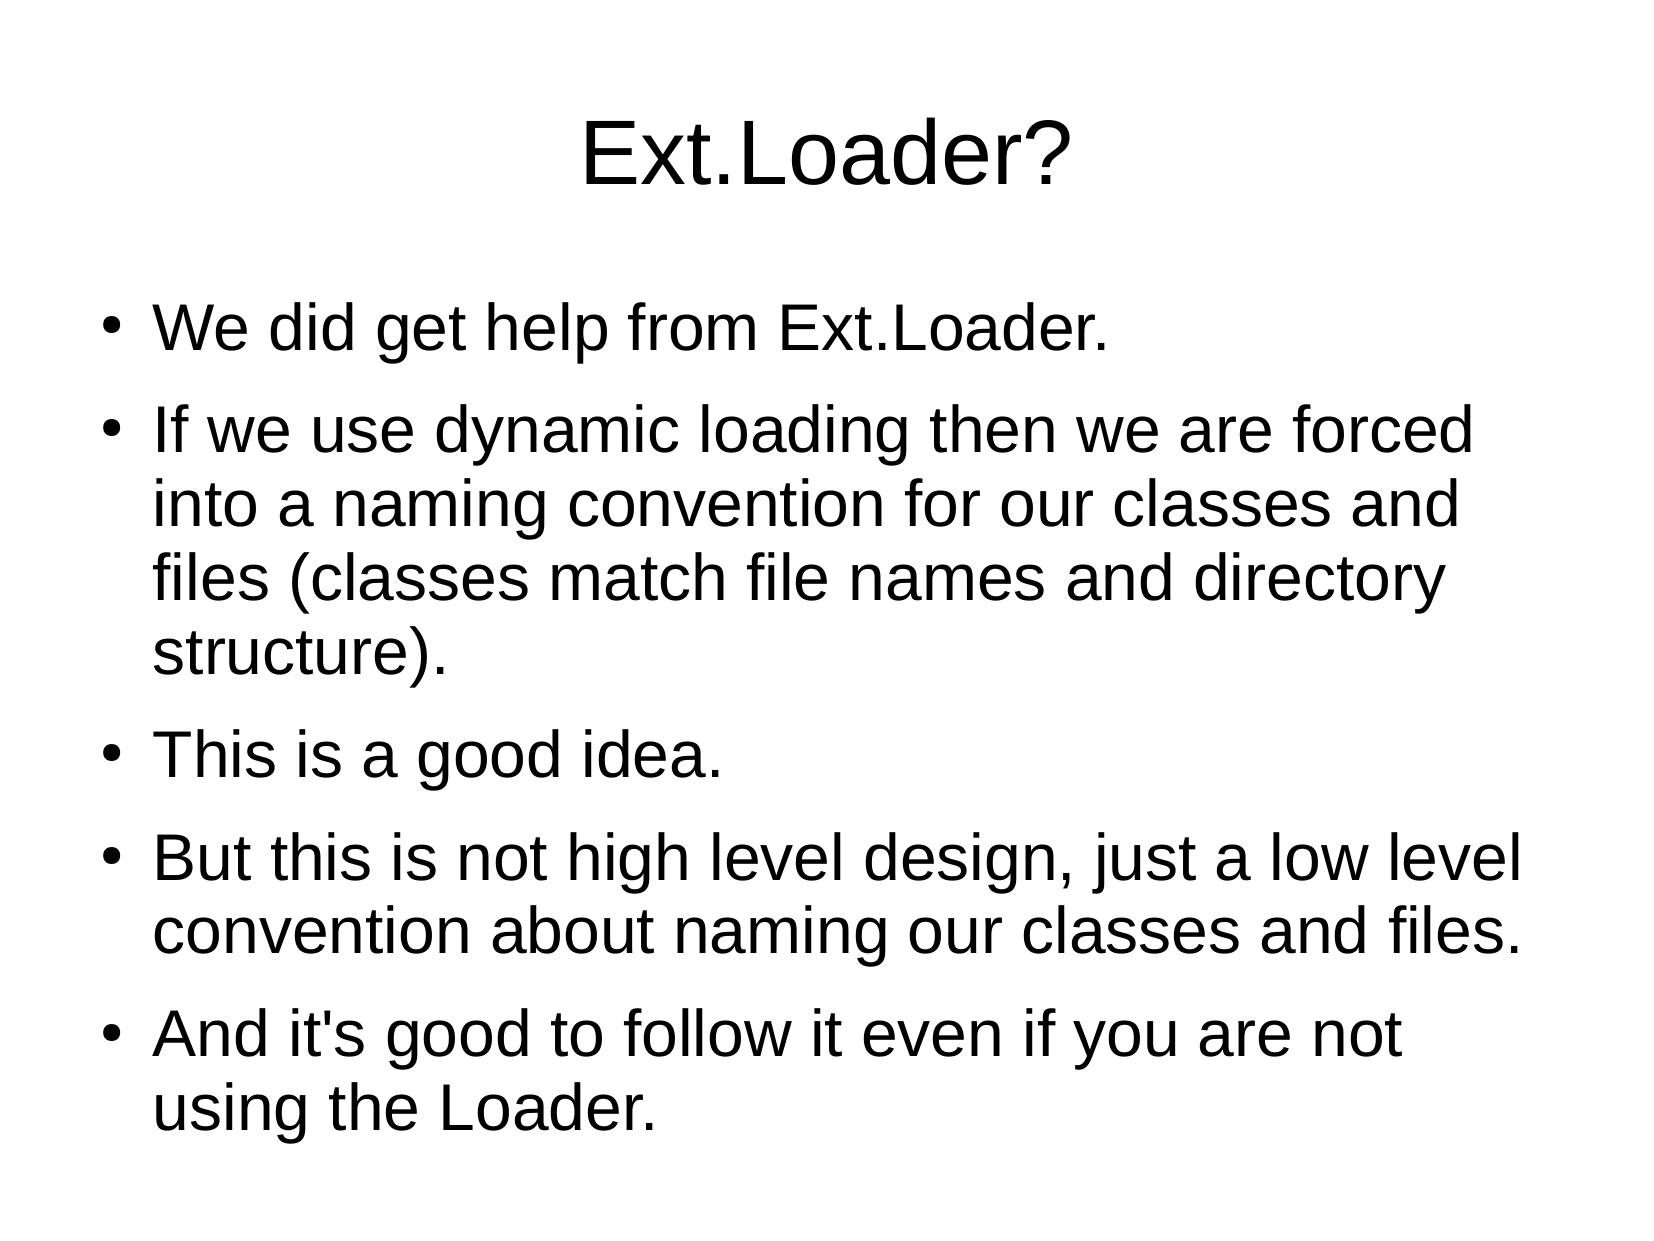

# Ext.Loader?
We did get help from Ext.Loader.
If we use dynamic loading then we are forced into a naming convention for our classes and files (classes match file names and directory structure).
This is a good idea.
But this is not high level design, just a low level convention about naming our classes and files.
And it's good to follow it even if you are not using the Loader.